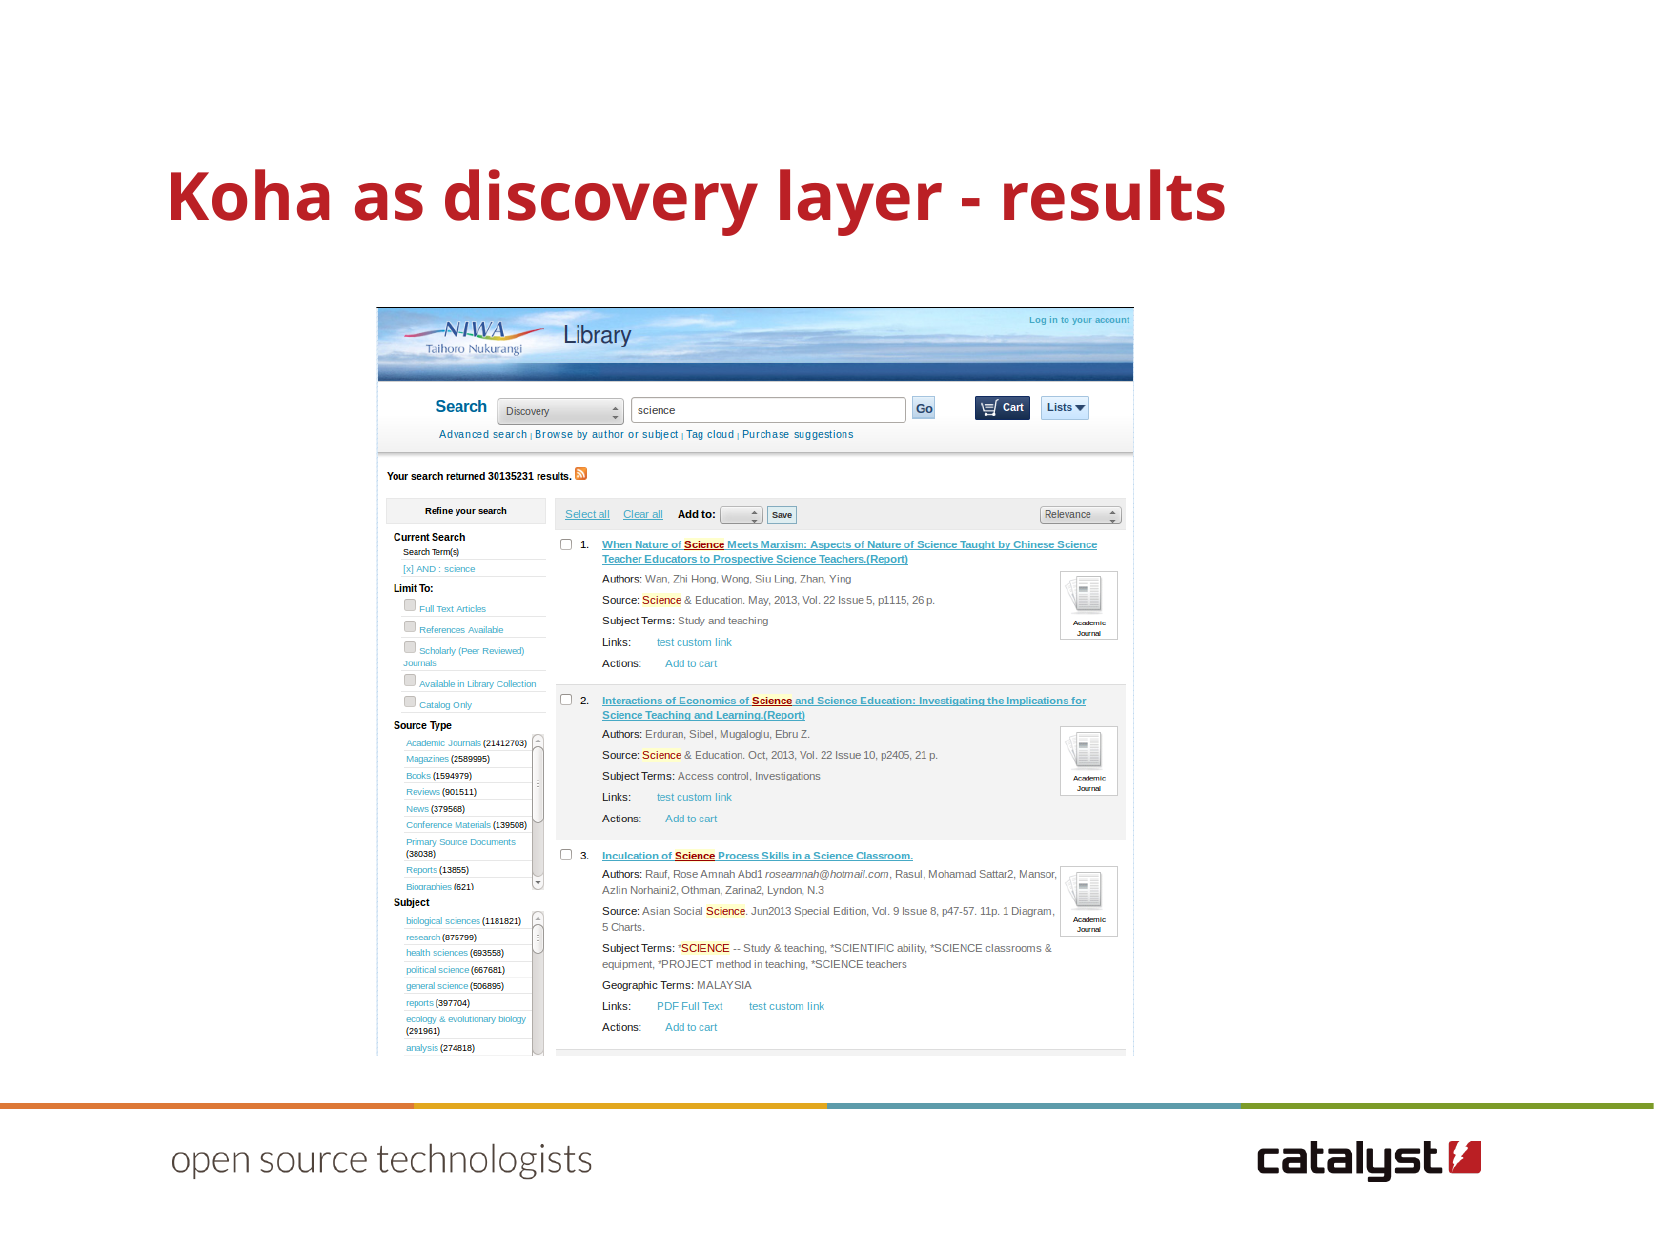

# Koha as discovery layer - results